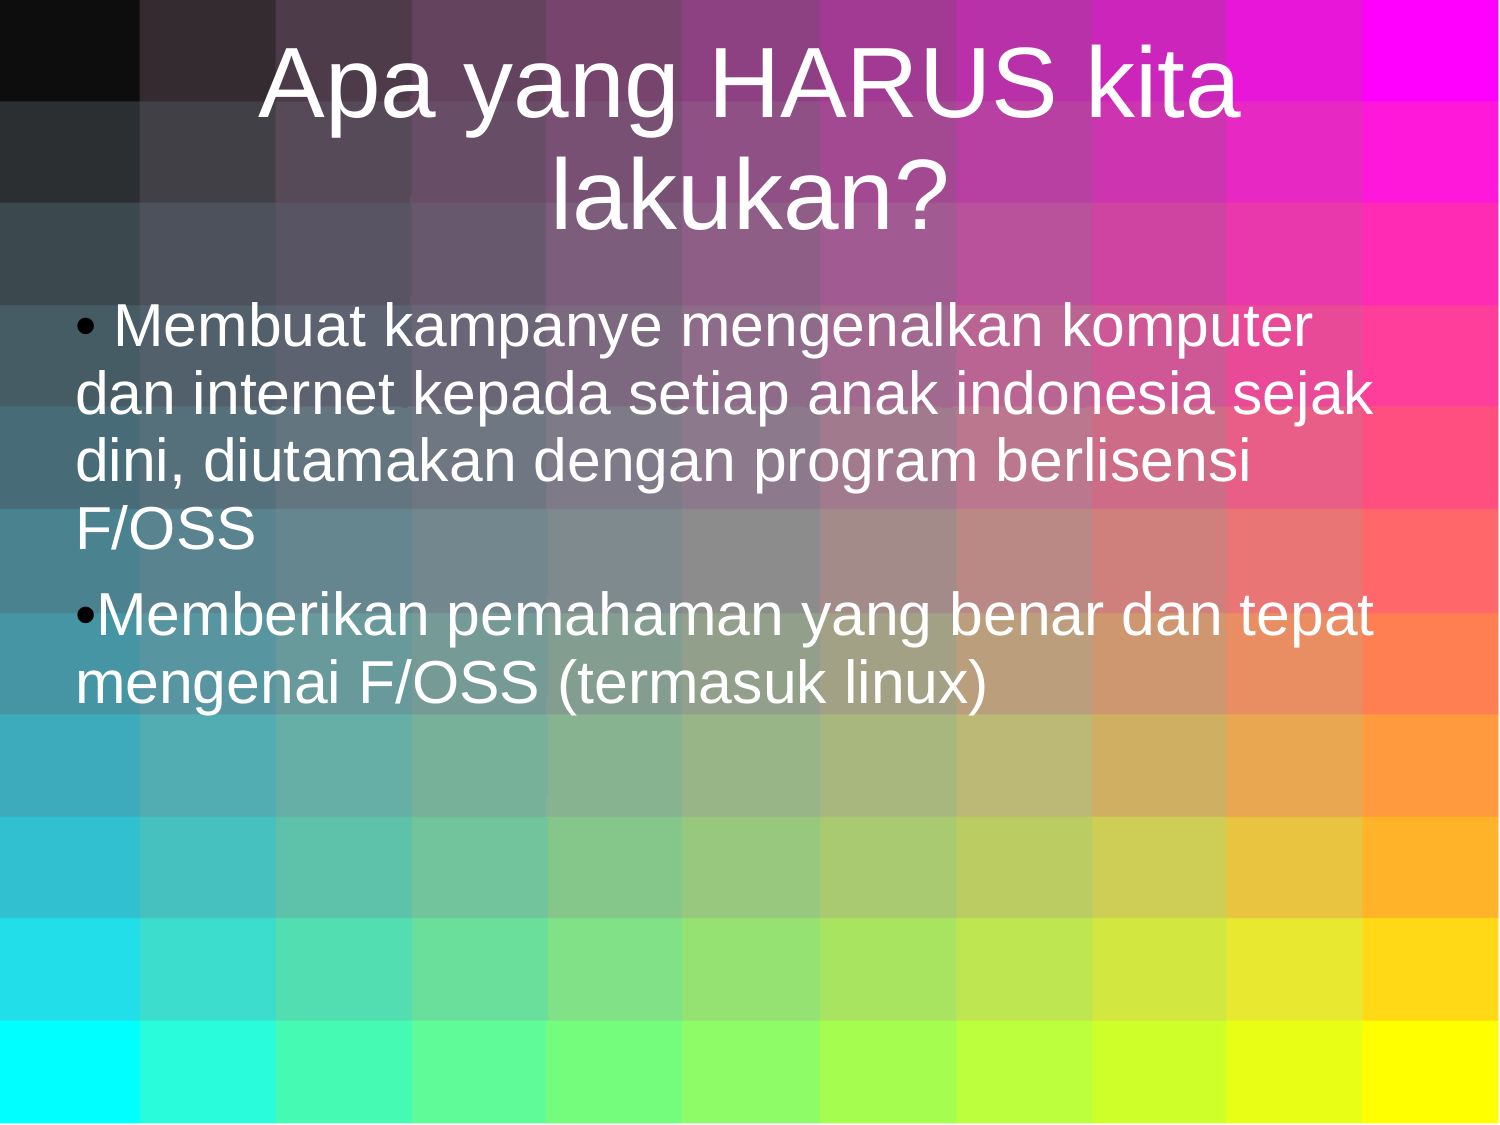

# Apa yang HARUS kita lakukan?
 Membuat kampanye mengenalkan komputer dan internet kepada setiap anak indonesia sejak dini, diutamakan dengan program berlisensi F/OSS
Memberikan pemahaman yang benar dan tepat mengenai F/OSS (termasuk linux)